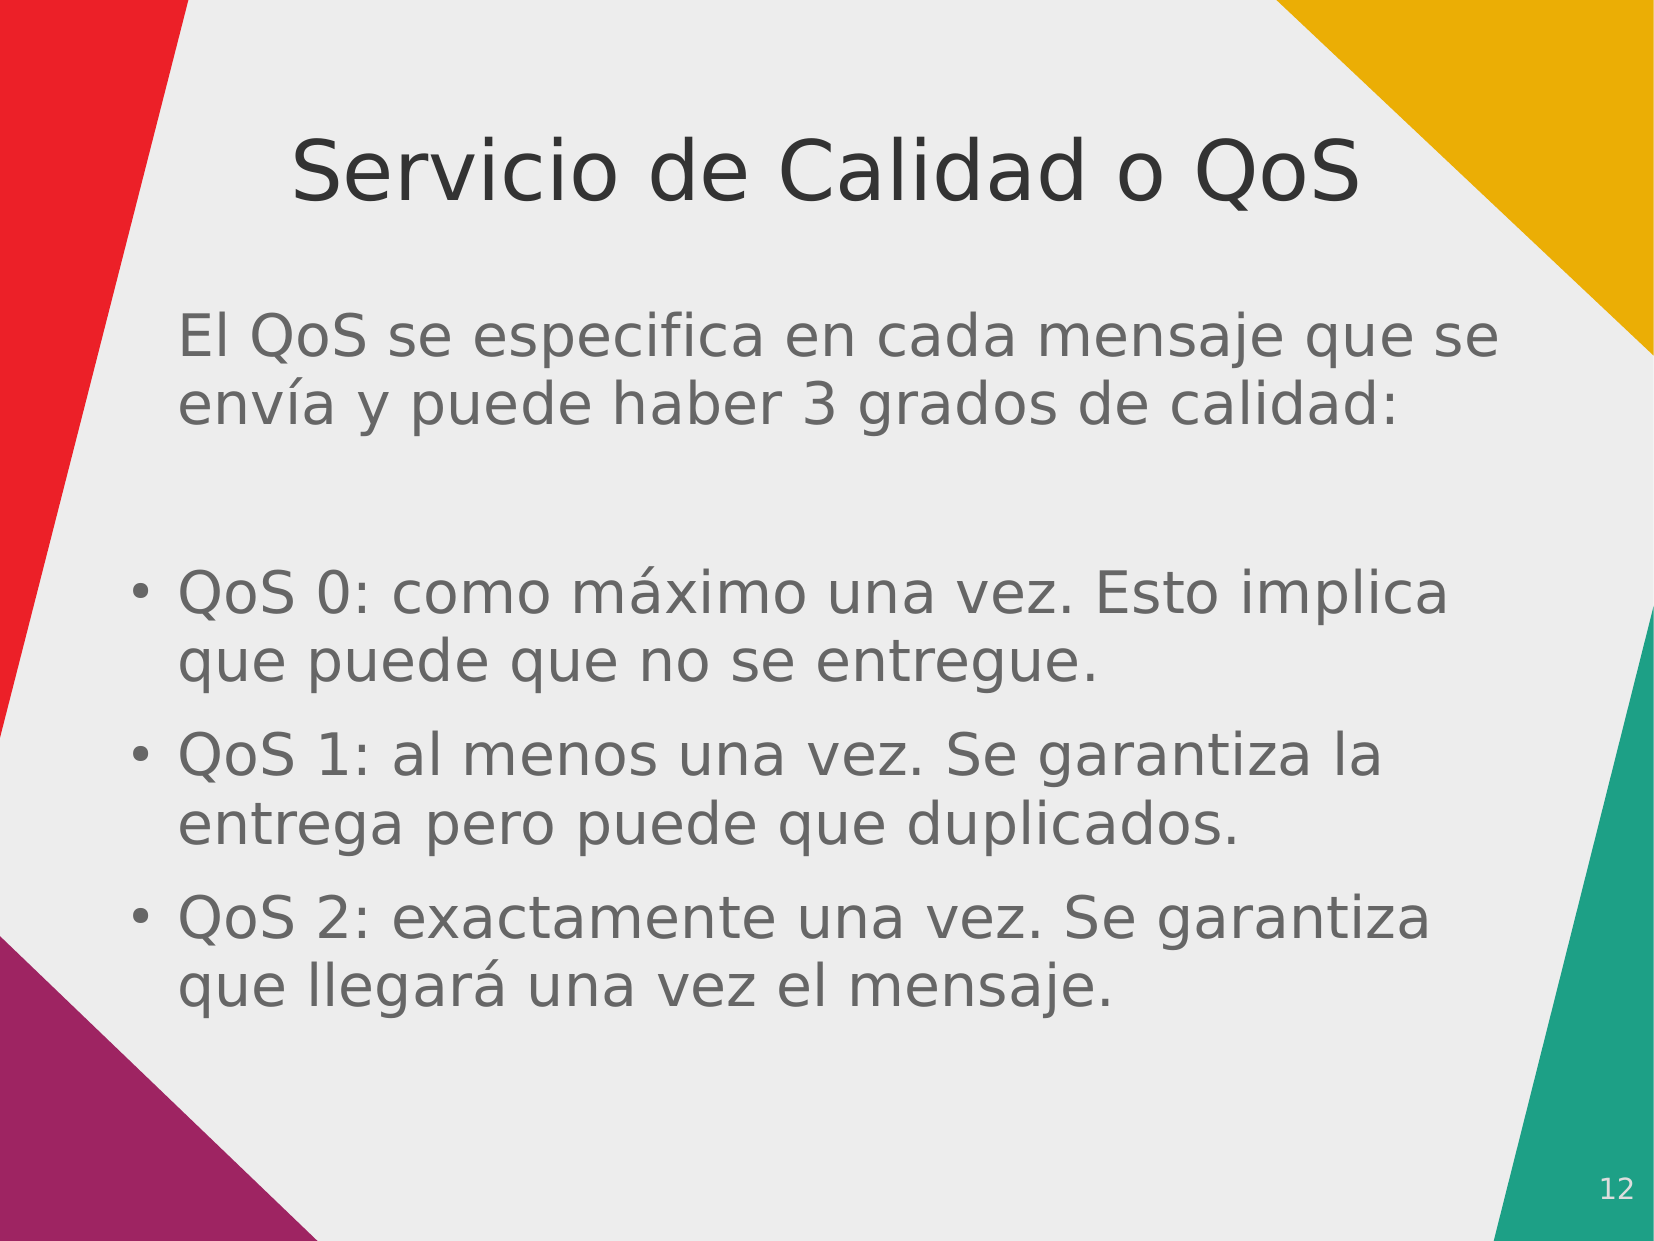

# Servicio de Calidad o QoS
El QoS se especifica en cada mensaje que se envía y puede haber 3 grados de calidad:
QoS 0: como máximo una vez. Esto implica que puede que no se entregue.
QoS 1: al menos una vez. Se garantiza la entrega pero puede que duplicados.
QoS 2: exactamente una vez. Se garantiza que llegará una vez el mensaje.
12